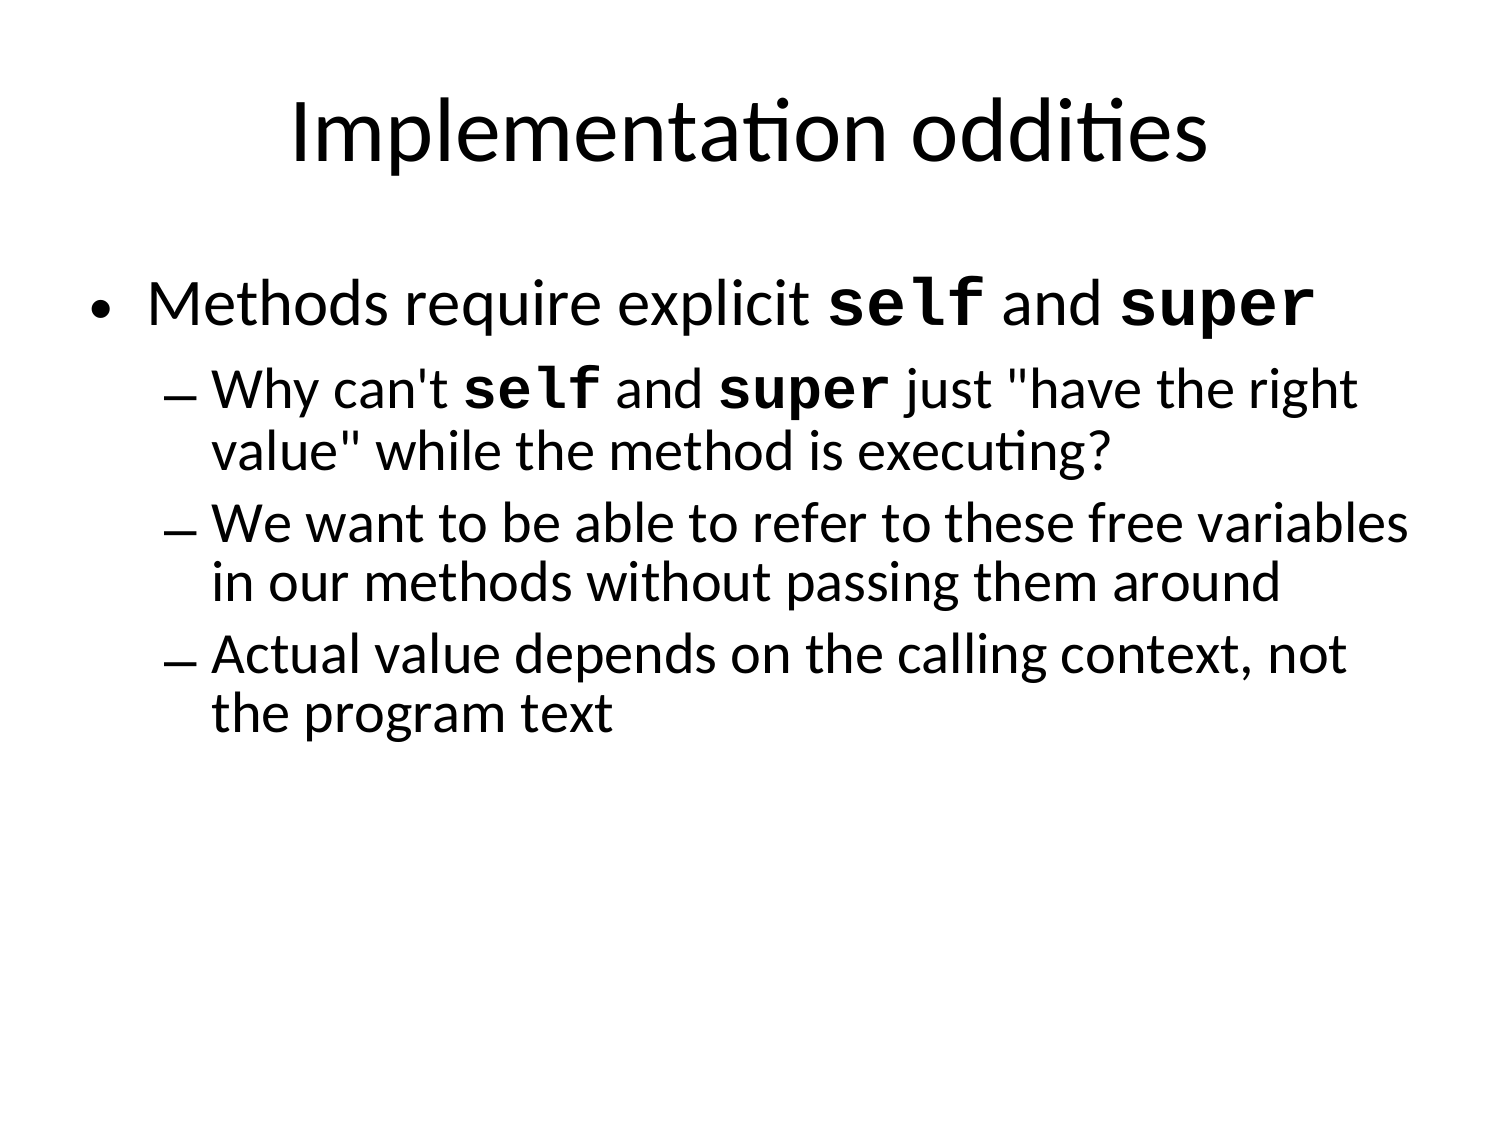

# Implementation oddities
Methods require explicit self and super
Why can't self and super just "have the right value" while the method is executing?
We want to be able to refer to these free variables in our methods without passing them around
Actual value depends on the calling context, not the program text